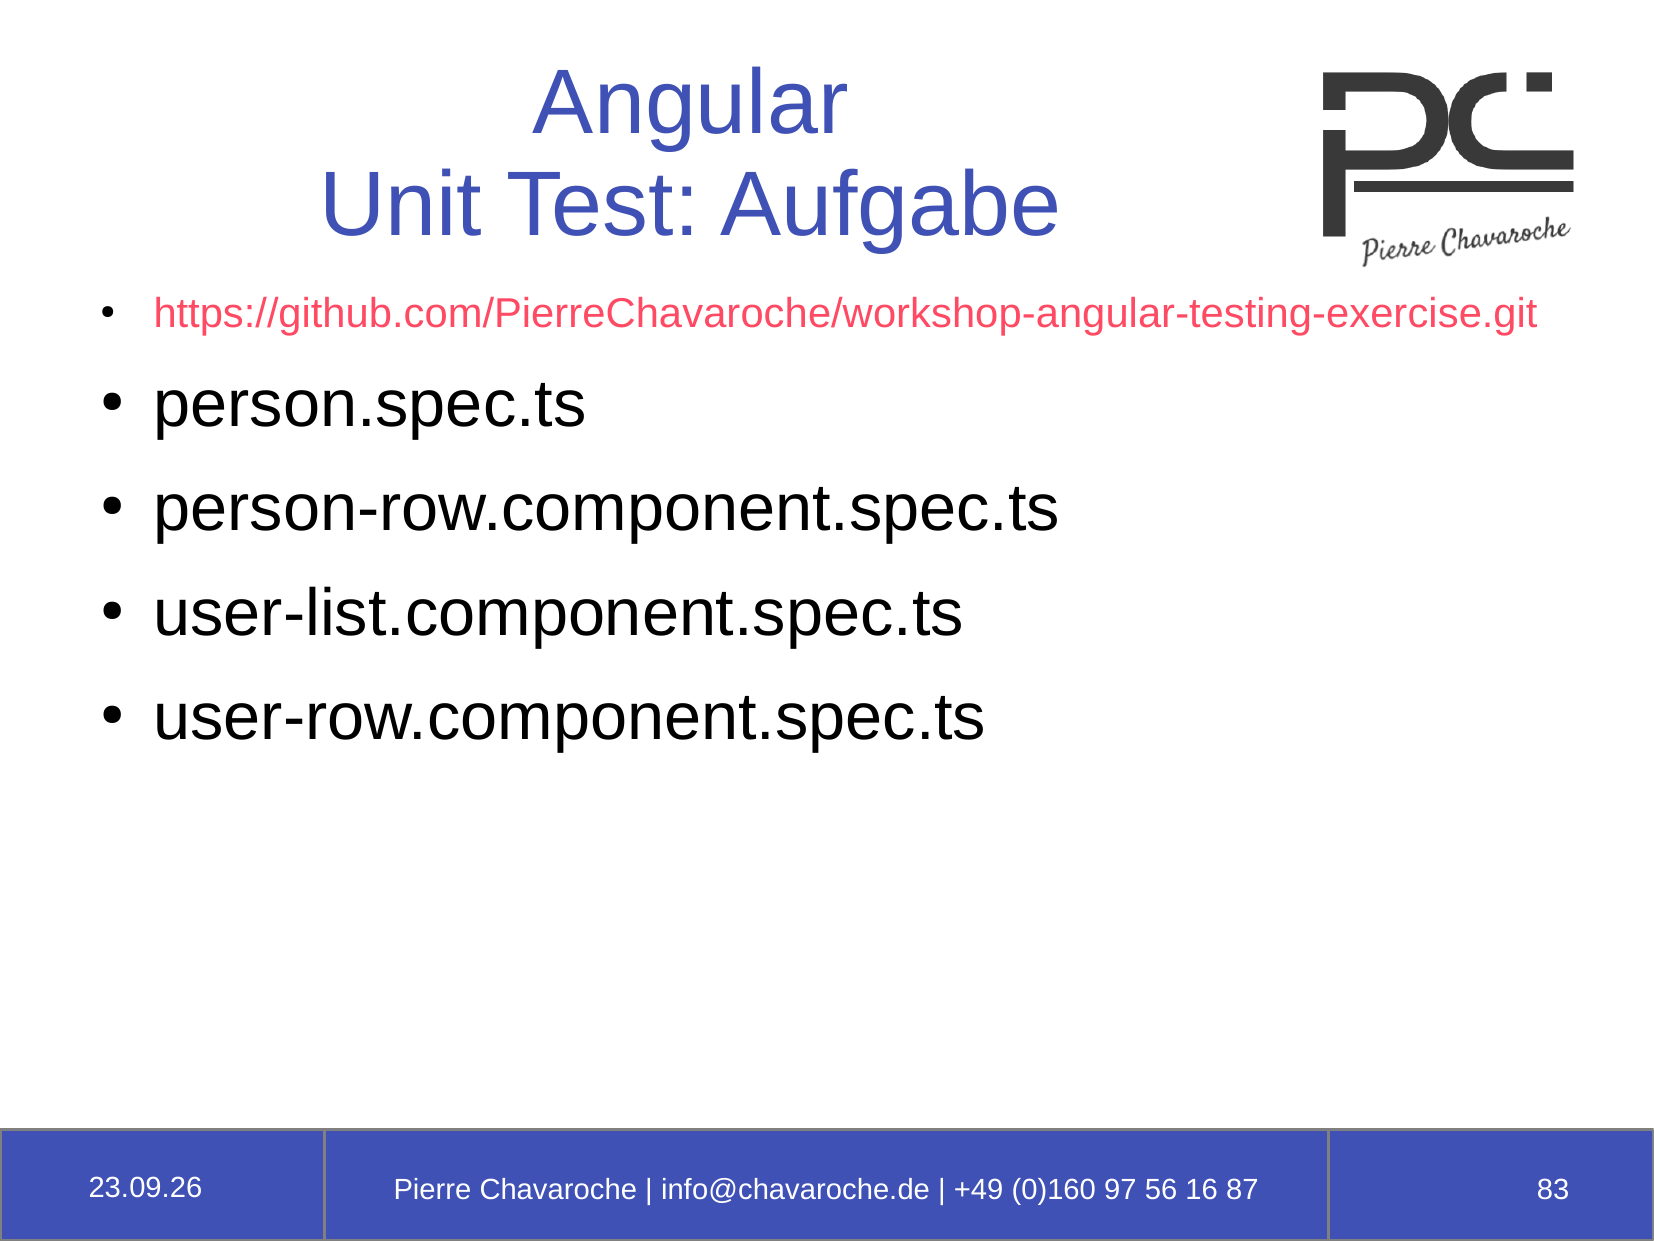

# Angular Unit Test: Aufgabe
https://github.com/PierreChavaroche/workshop-angular-testing-exercise.git
person.spec.ts
person-row.component.spec.ts
user-list.component.spec.ts
user-row.component.spec.ts
Pierre Chavaroche | info@chavaroche.de | +49 (0)160 97 56 16 87
83